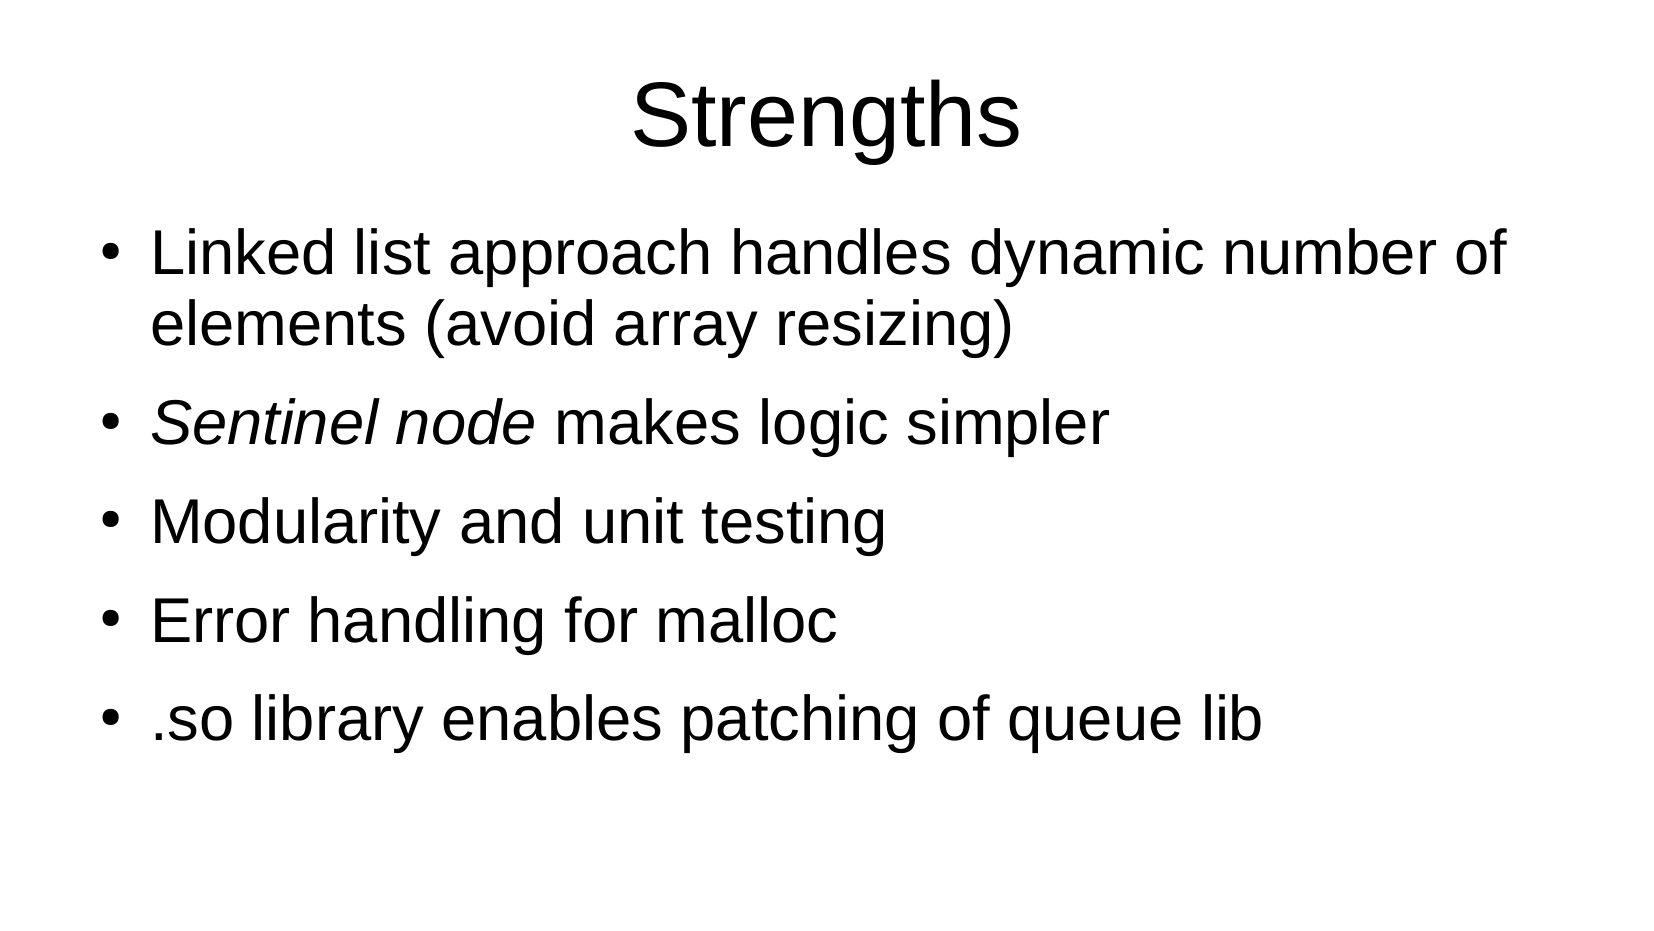

# Strengths
Linked list approach handles dynamic number of elements (avoid array resizing)
Sentinel node makes logic simpler
Modularity and unit testing
Error handling for malloc
.so library enables patching of queue lib